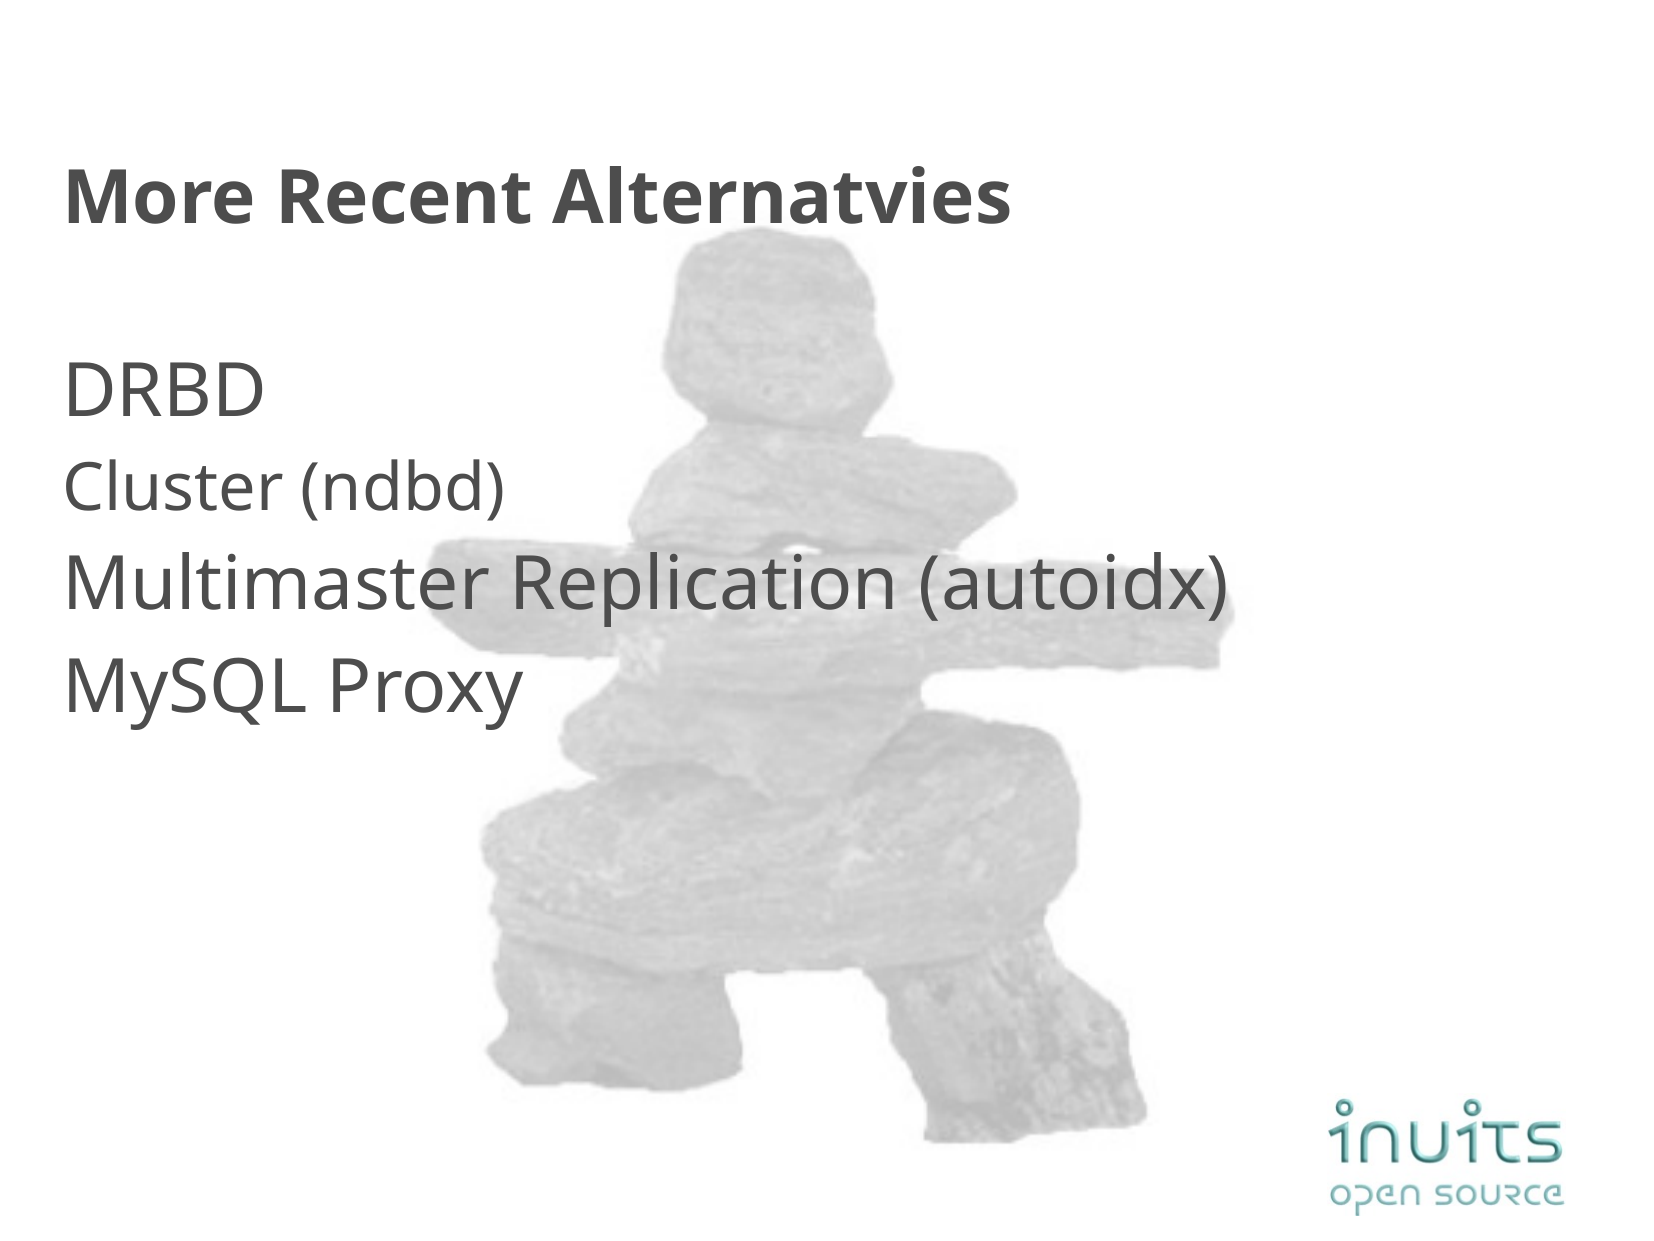

More Recent Alternatvies
DRBD
Cluster (ndbd)
Multimaster Replication (autoidx)
MySQL Proxy
#